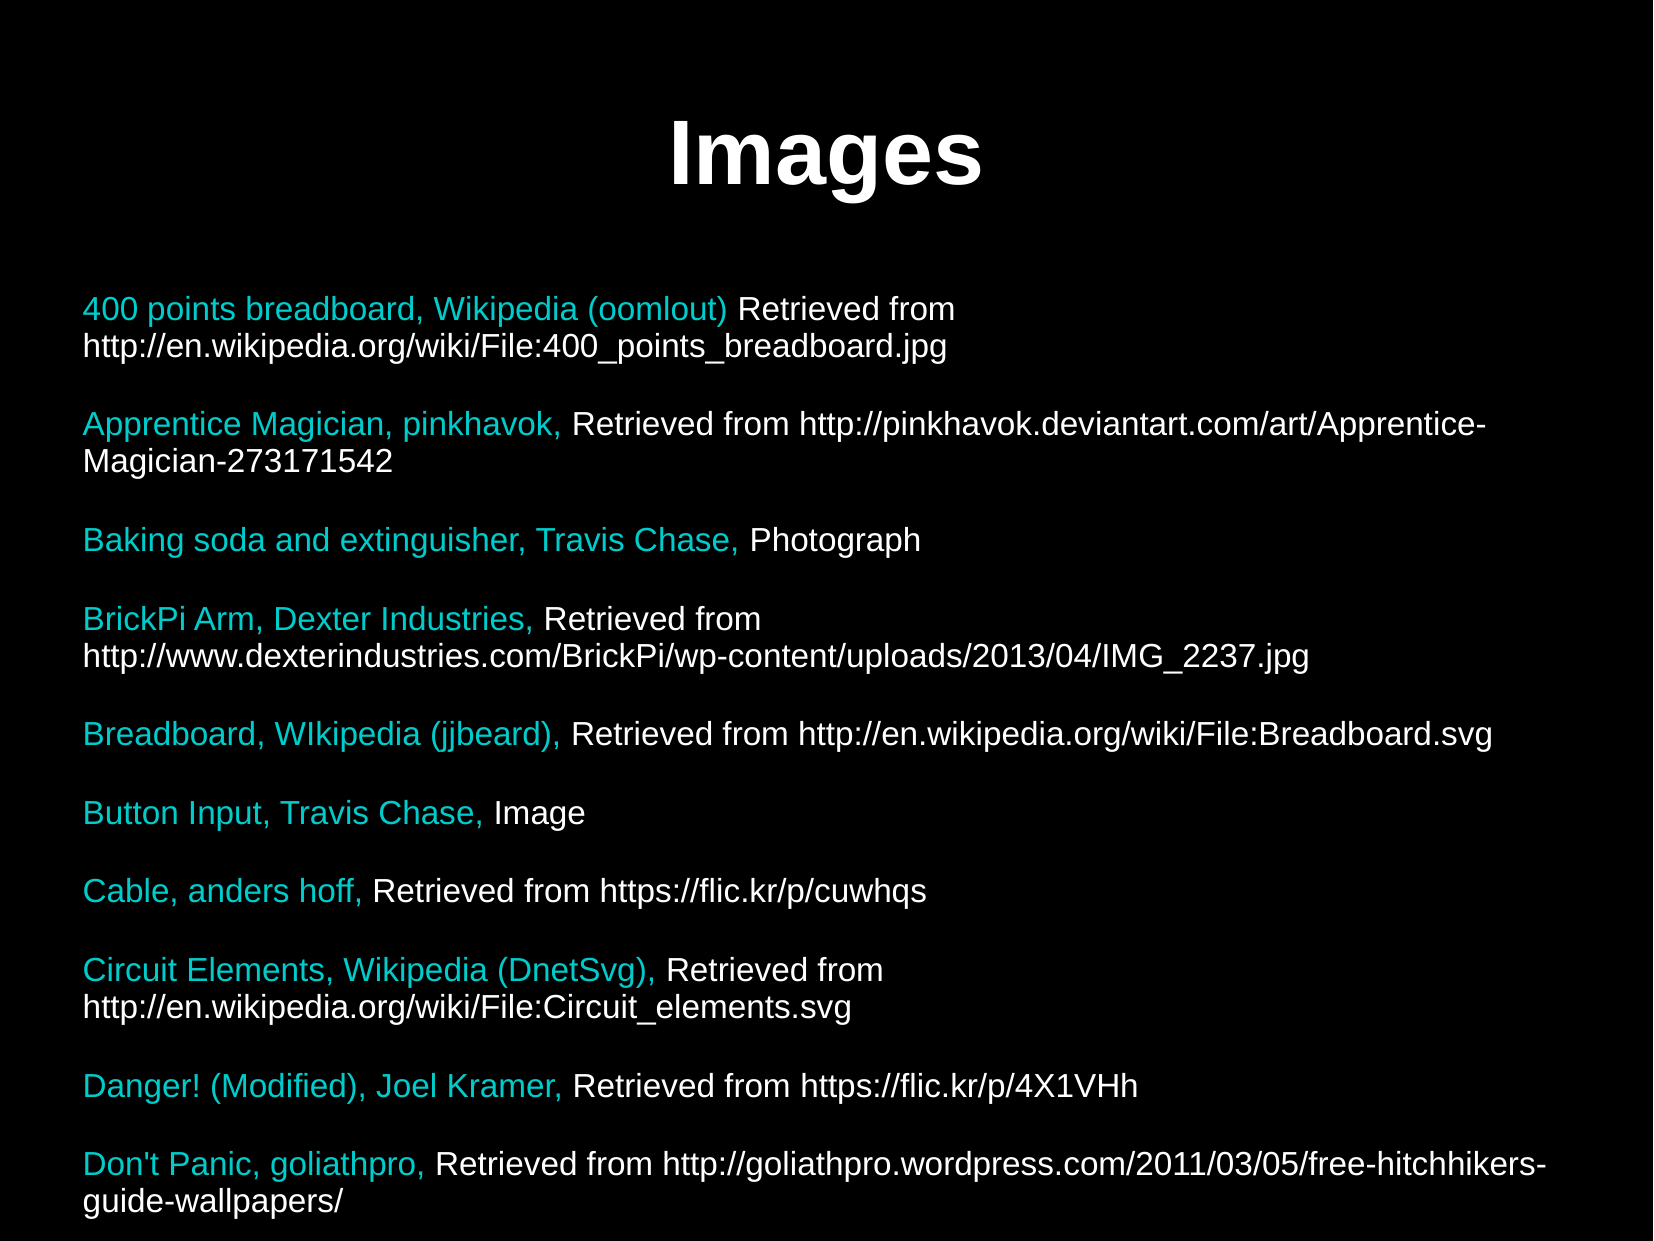

# Images
400 points breadboard, Wikipedia (oomlout) Retrieved from http://en.wikipedia.org/wiki/File:400_points_breadboard.jpg
Apprentice Magician, pinkhavok, Retrieved from http://pinkhavok.deviantart.com/art/Apprentice-Magician-273171542
Baking soda and extinguisher, Travis Chase, Photograph
BrickPi Arm, Dexter Industries, Retrieved from http://www.dexterindustries.com/BrickPi/wp-content/uploads/2013/04/IMG_2237.jpg
Breadboard, WIkipedia (jjbeard), Retrieved from http://en.wikipedia.org/wiki/File:Breadboard.svg
Button Input, Travis Chase, Image
Cable, anders hoff, Retrieved from https://flic.kr/p/cuwhqs
Circuit Elements, Wikipedia (DnetSvg), Retrieved from http://en.wikipedia.org/wiki/File:Circuit_elements.svg
Danger! (Modified), Joel Kramer, Retrieved from https://flic.kr/p/4X1VHh
Don't Panic, goliathpro, Retrieved from http://goliathpro.wordpress.com/2011/03/05/free-hitchhikers-guide-wallpapers/